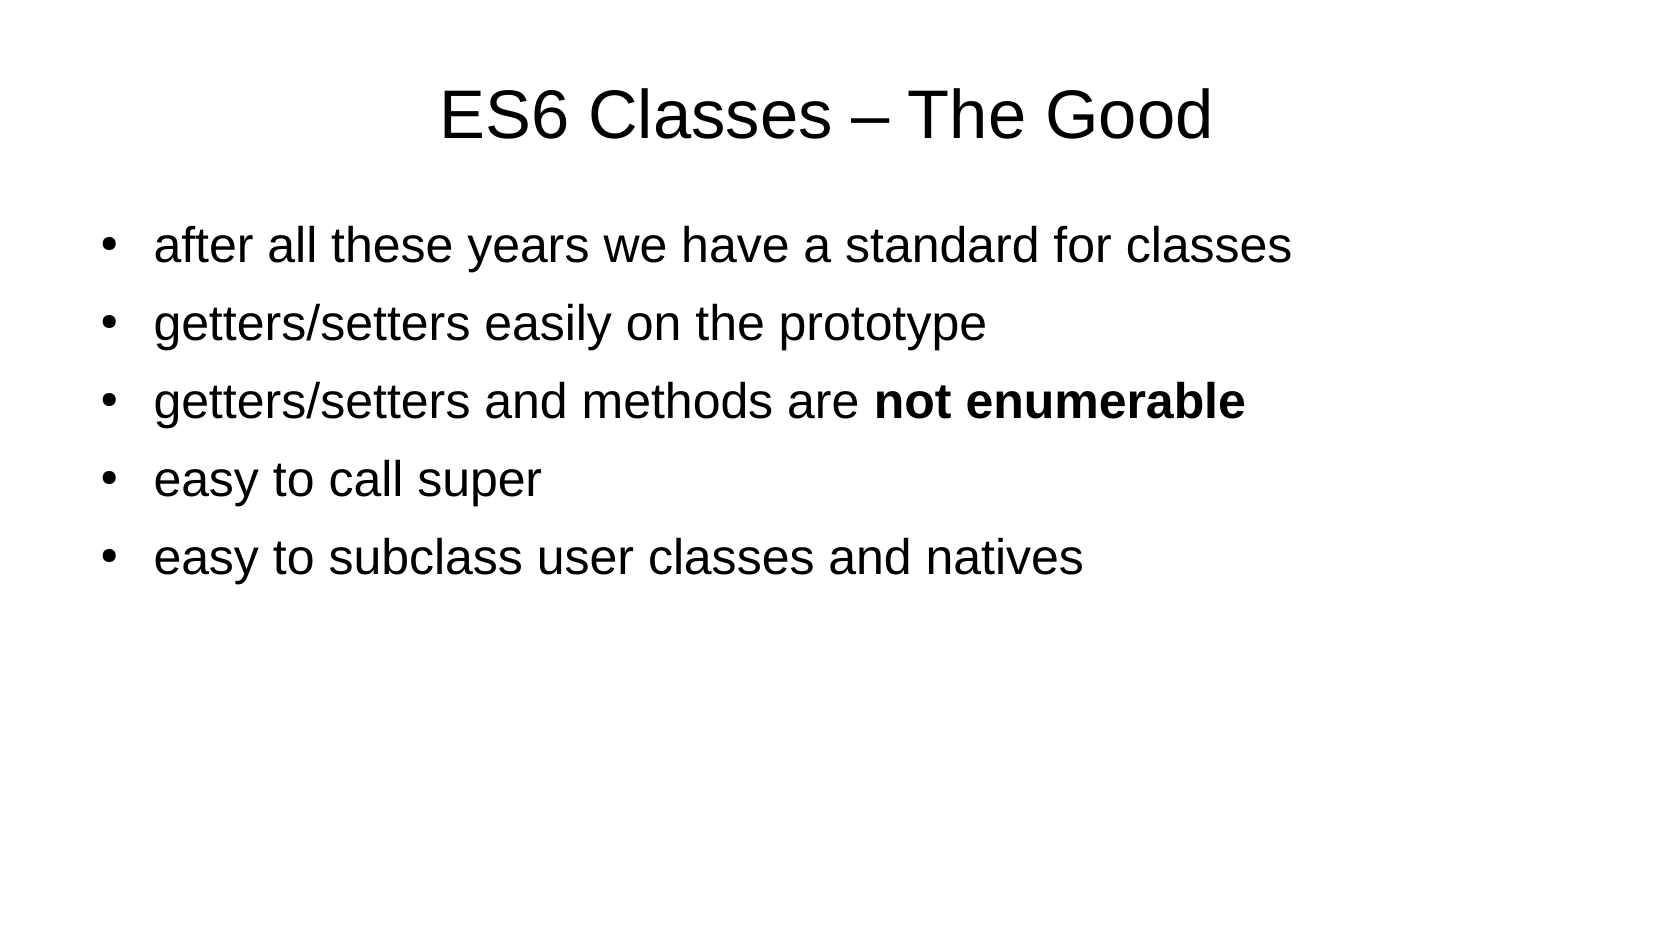

# ES6 Classes – The Good
after all these years we have a standard for classes
getters/setters easily on the prototype
getters/setters and methods are not enumerable
easy to call super
easy to subclass user classes and natives